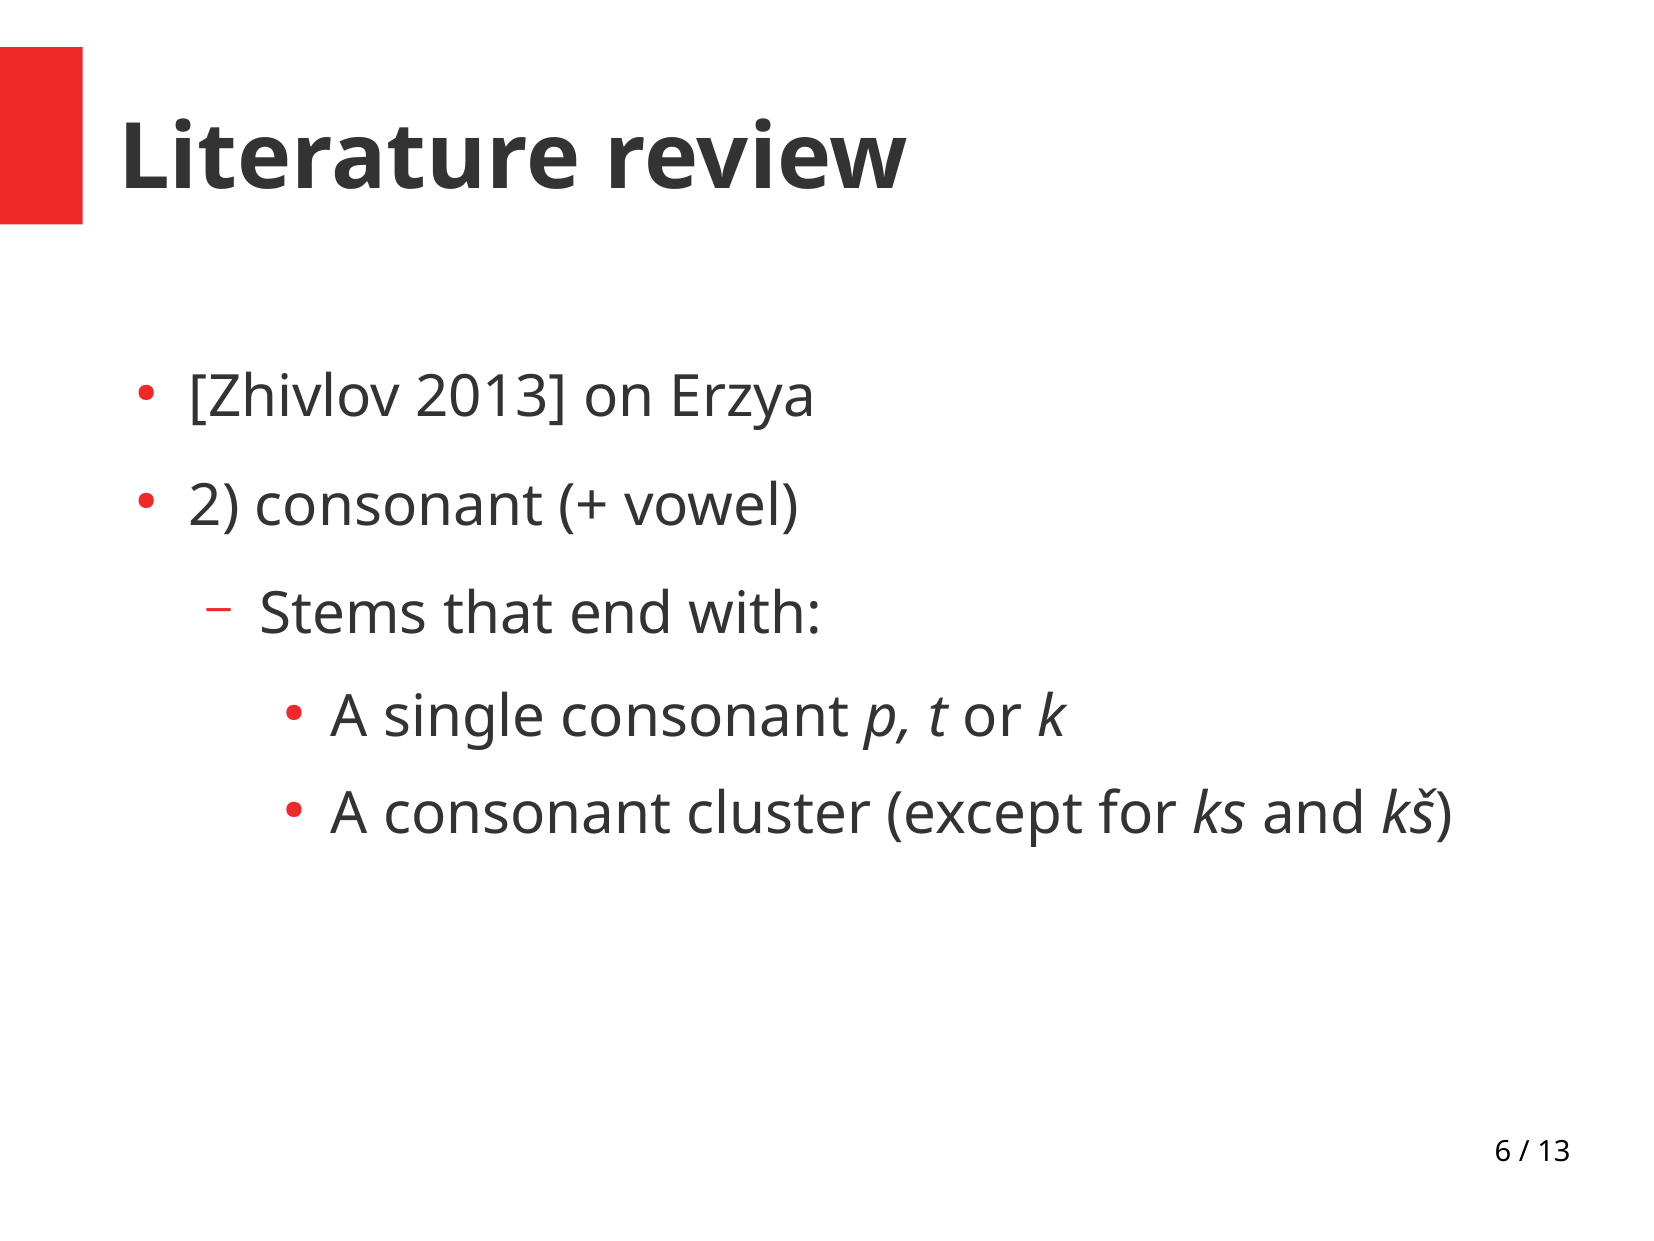

# Literature review
[Zhivlov 2013] on Erzya
2) consonant (+ vowel)
Stems that end with:
A single consonant p, t or k
A consonant cluster (except for ks and kš)
6